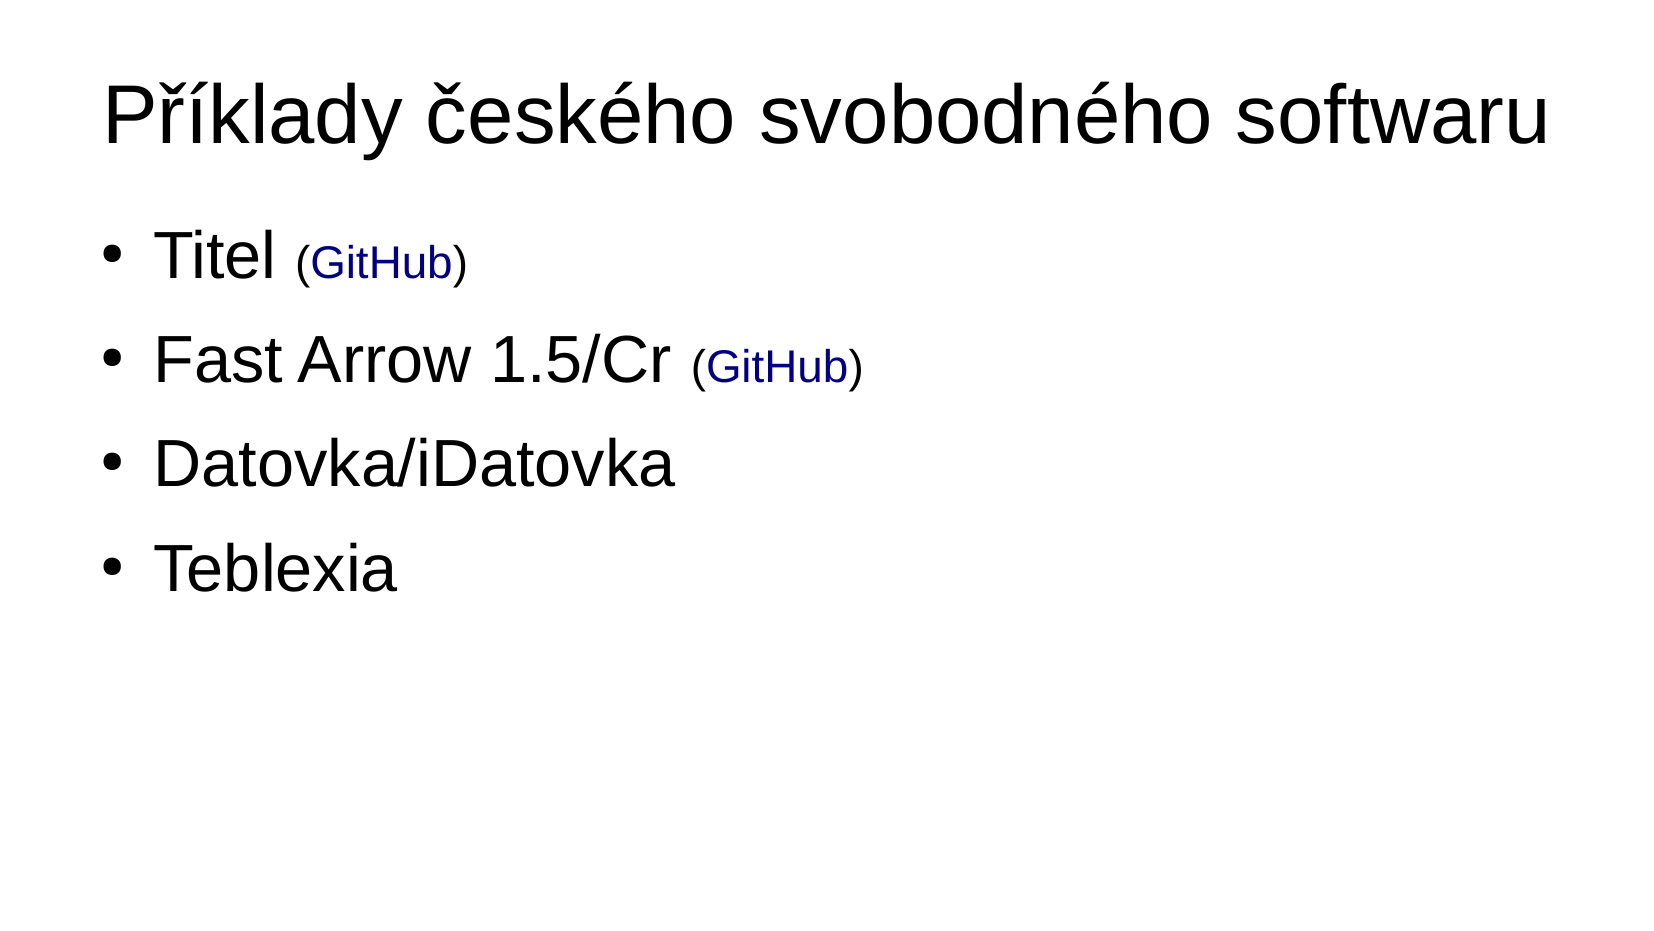

# Příklady českého svobodného softwaru
Titel (GitHub)
Fast Arrow 1.5/Cr (GitHub)
Datovka/iDatovka
Teblexia